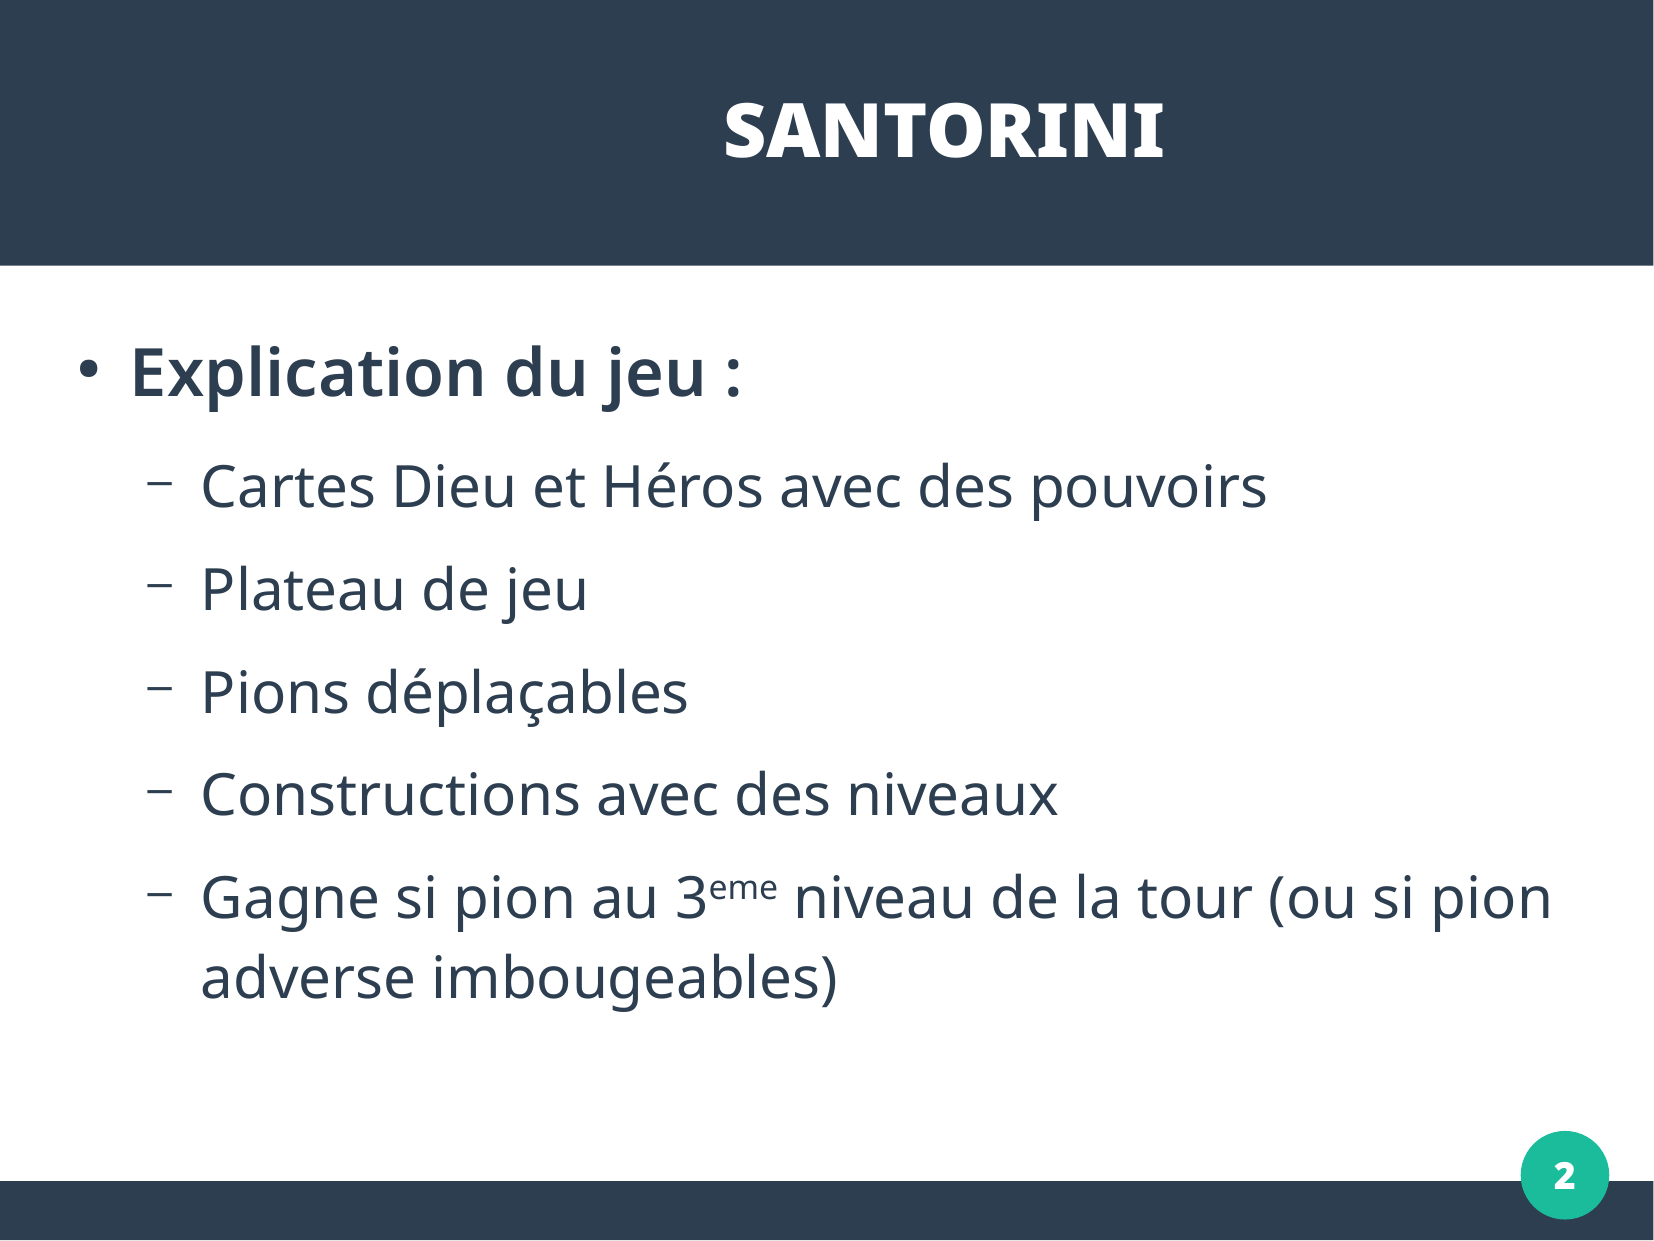

# SANTORINI
Explication du jeu :
Cartes Dieu et Héros avec des pouvoirs
Plateau de jeu
Pions déplaçables
Constructions avec des niveaux
Gagne si pion au 3eme niveau de la tour (ou si pion adverse imbougeables)
2